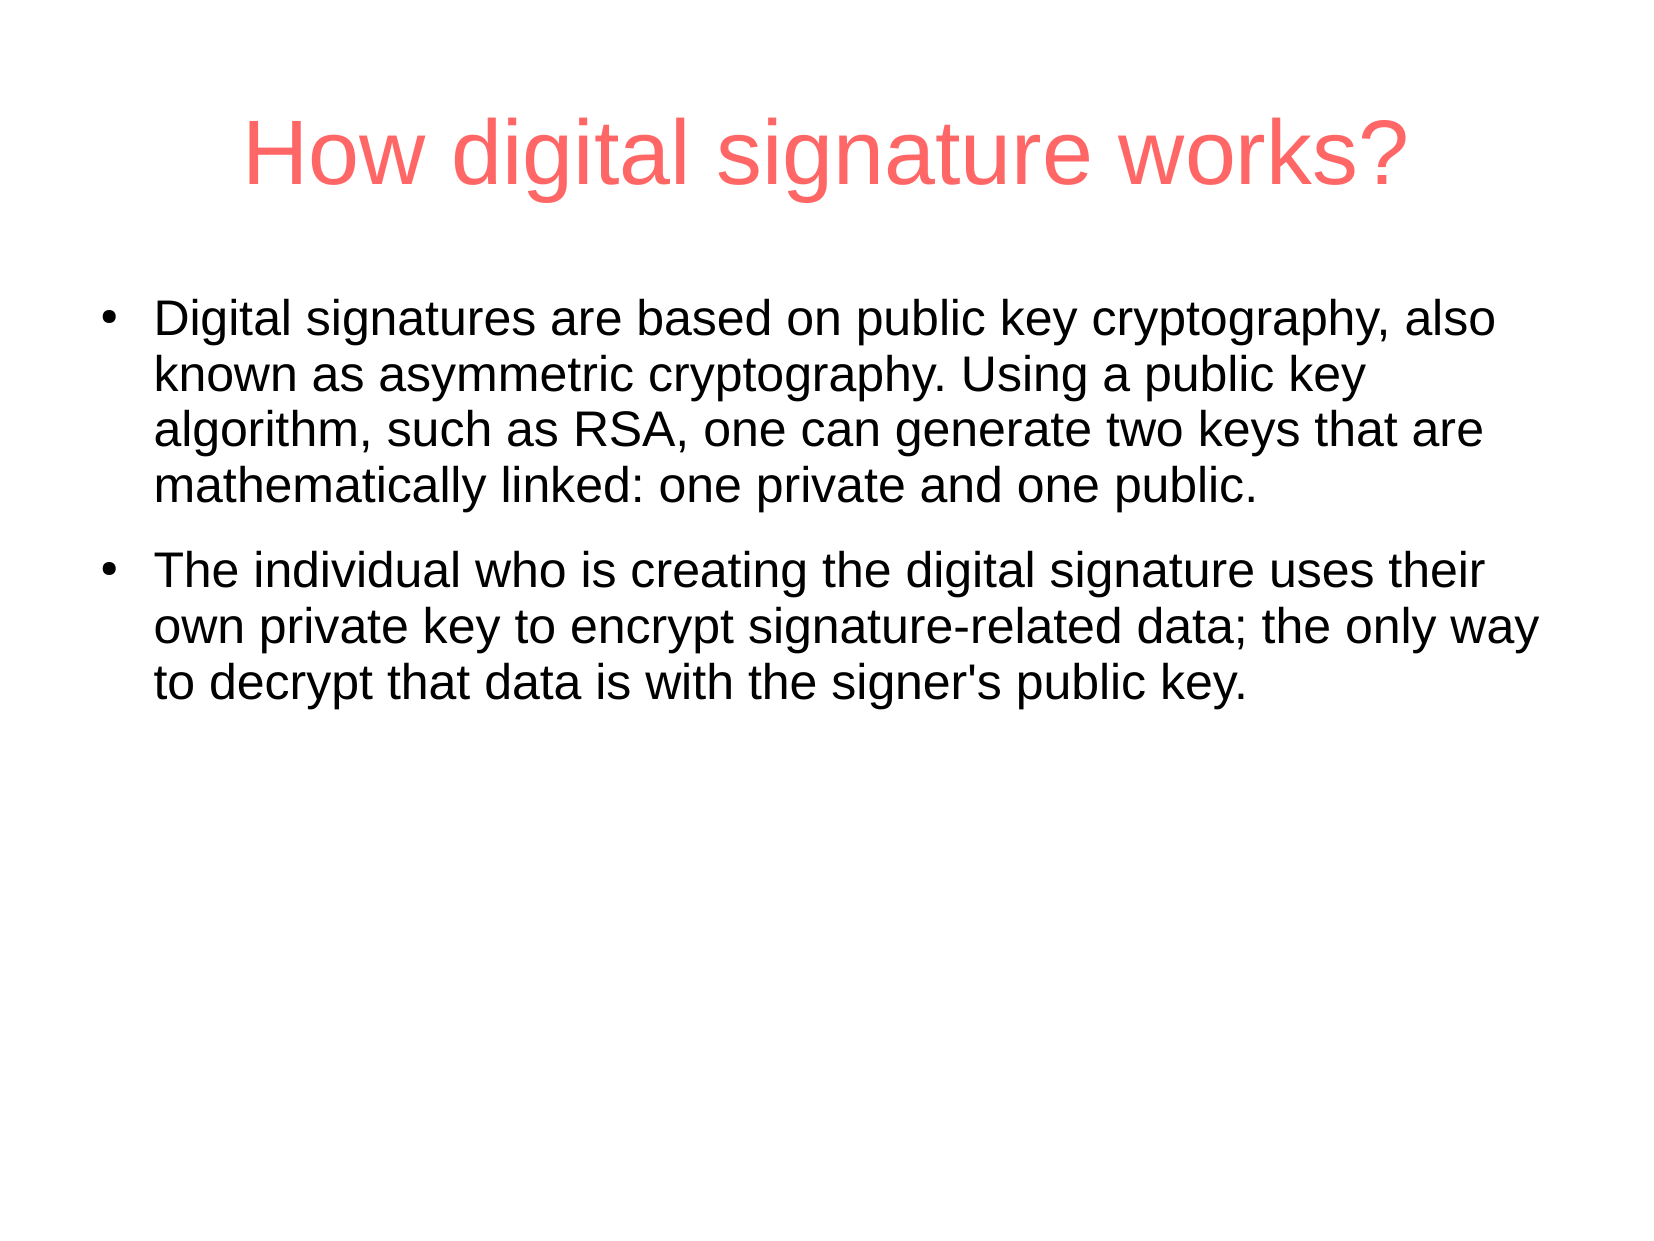

# How digital signature works?
Digital signatures are based on public key cryptography, also known as asymmetric cryptography. Using a public key algorithm, such as RSA, one can generate two keys that are mathematically linked: one private and one public.
The individual who is creating the digital signature uses their own private key to encrypt signature-related data; the only way to decrypt that data is with the signer's public key.